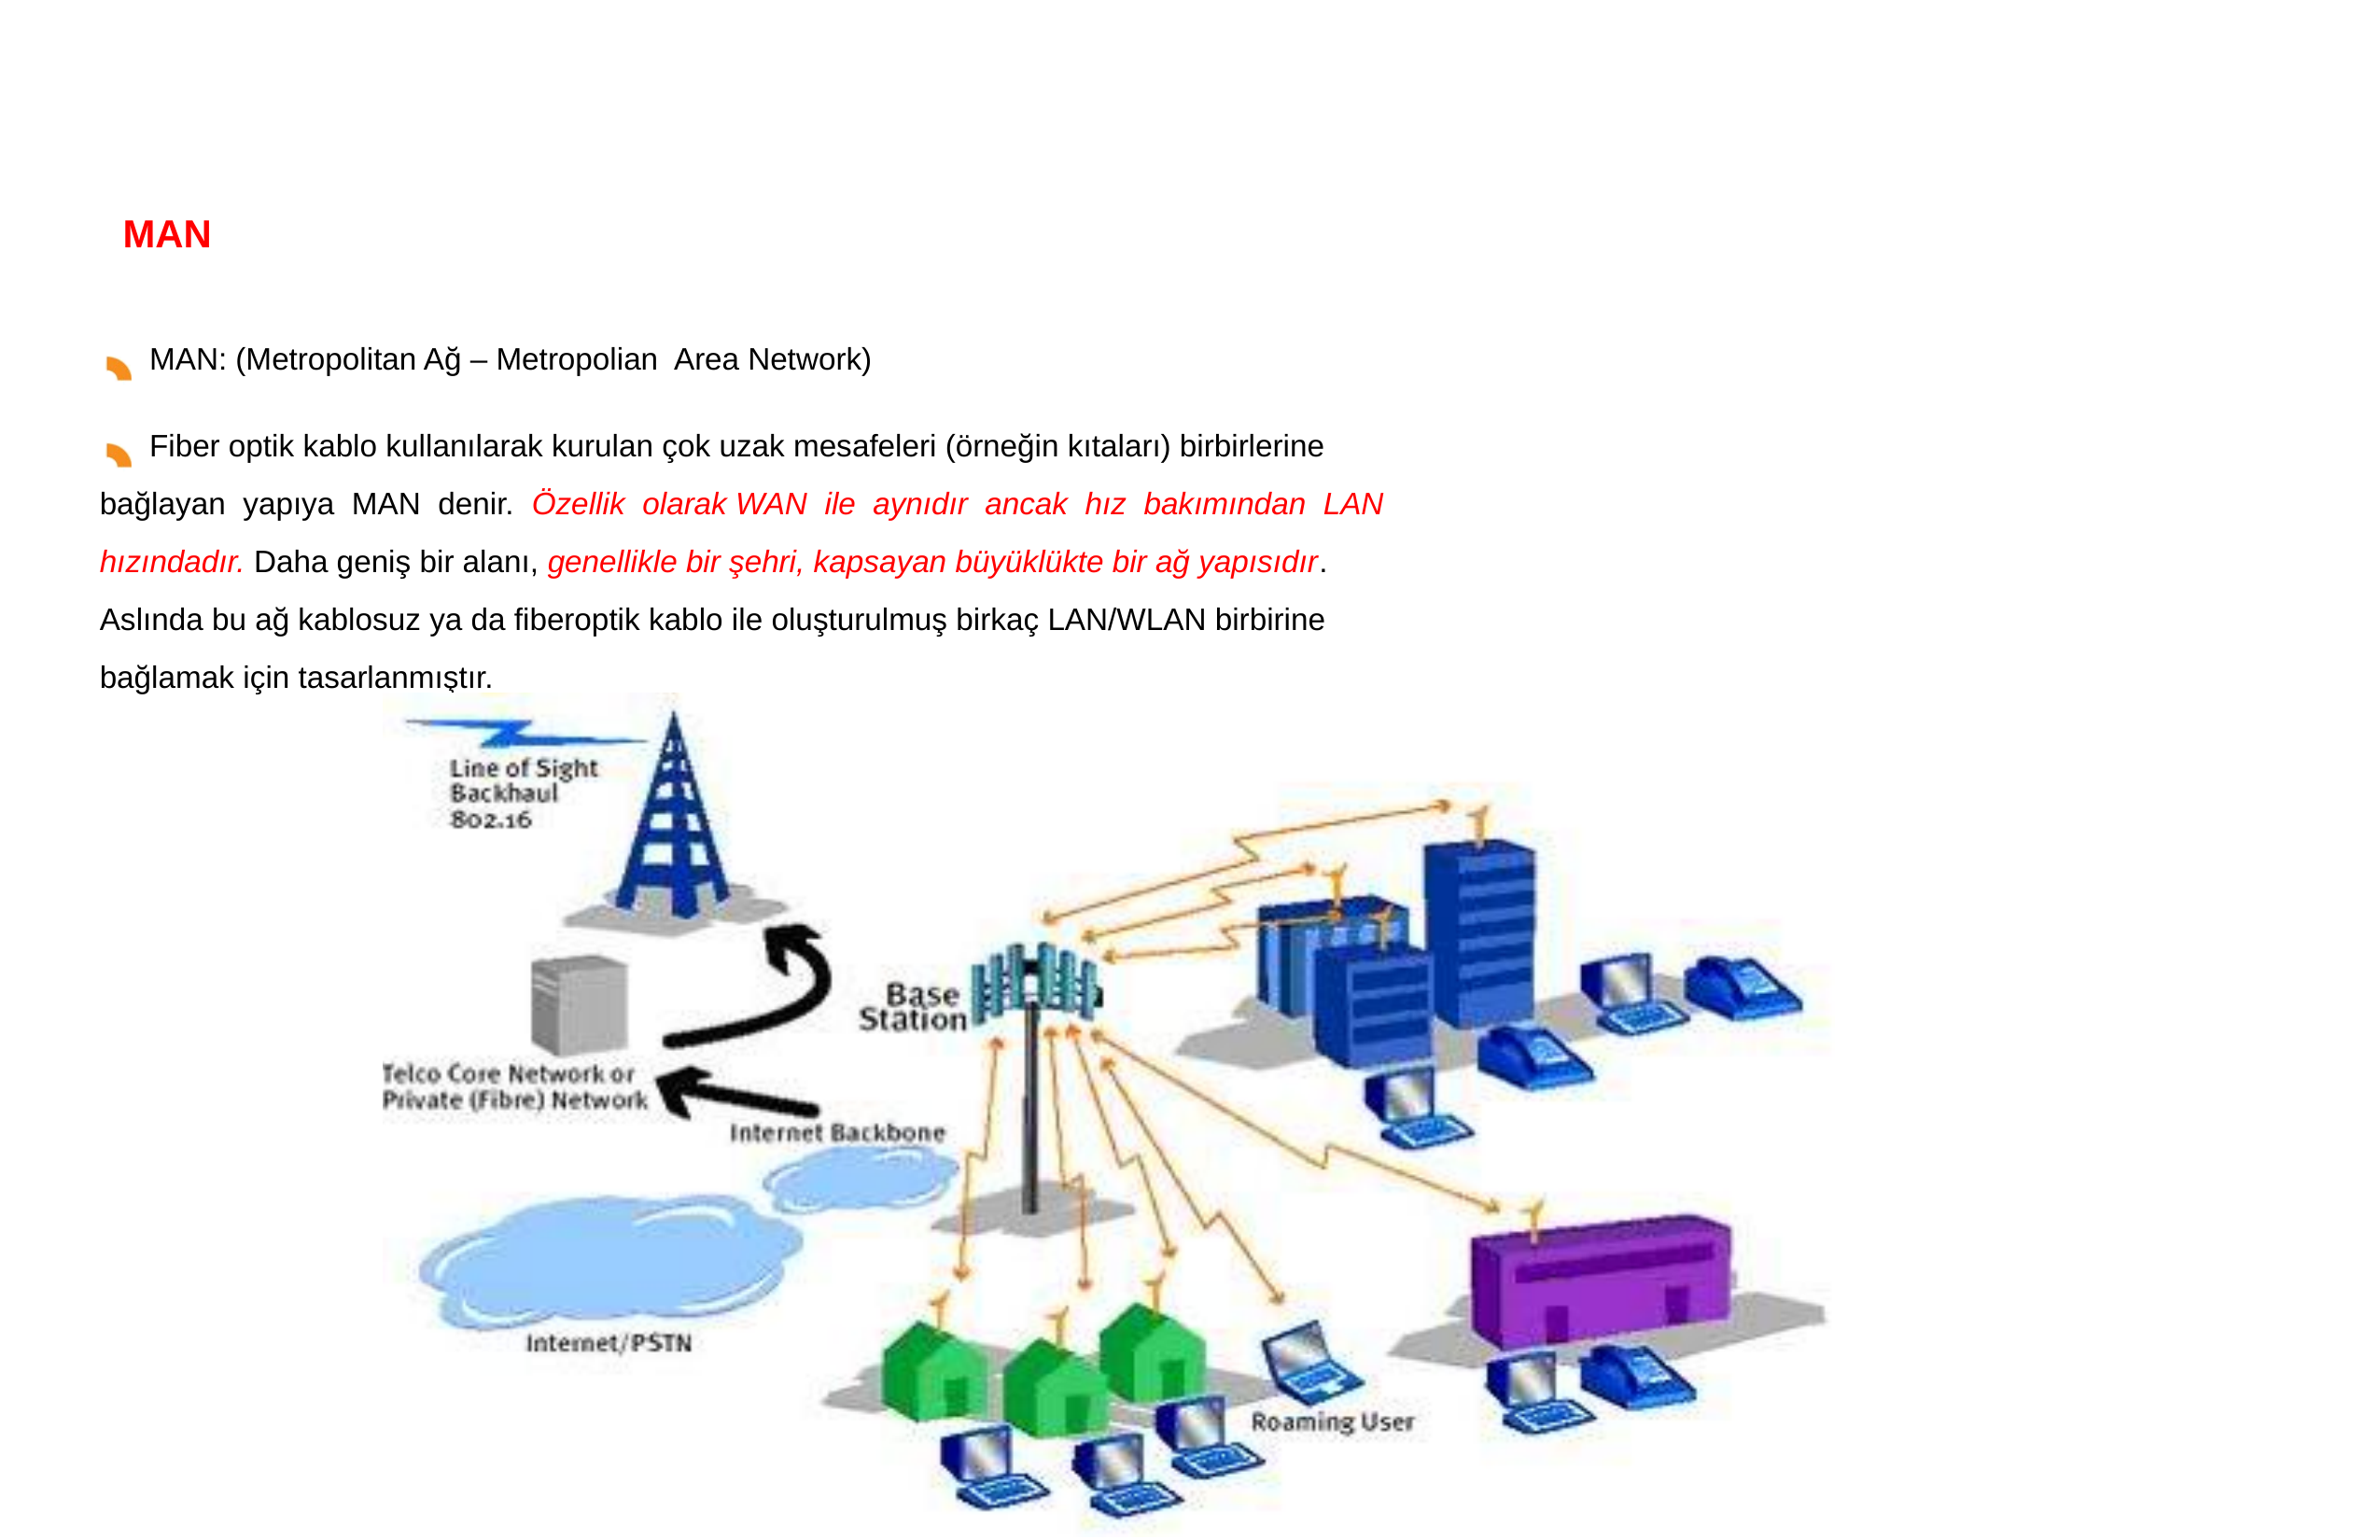

MAN
 MAN: (Metropolitan Ağ – Metropolian Area Network)
 Fiber optik kablo kullanılarak kurulan çok uzak mesafeleri (örneğin kıtaları) birbirlerine
bağlayan yapıya MAN denir. Özellik olarak WAN ile aynıdır ancak hız bakımından LAN
hızındadır. Daha geniş bir alanı, genellikle bir şehri, kapsayan büyüklükte bir ağ yapısıdır.
Aslında bu ağ kablosuz ya da fiberoptik kablo ile oluşturulmuş birkaç LAN/WLAN birbirine
bağlamak için tasarlanmıştır.